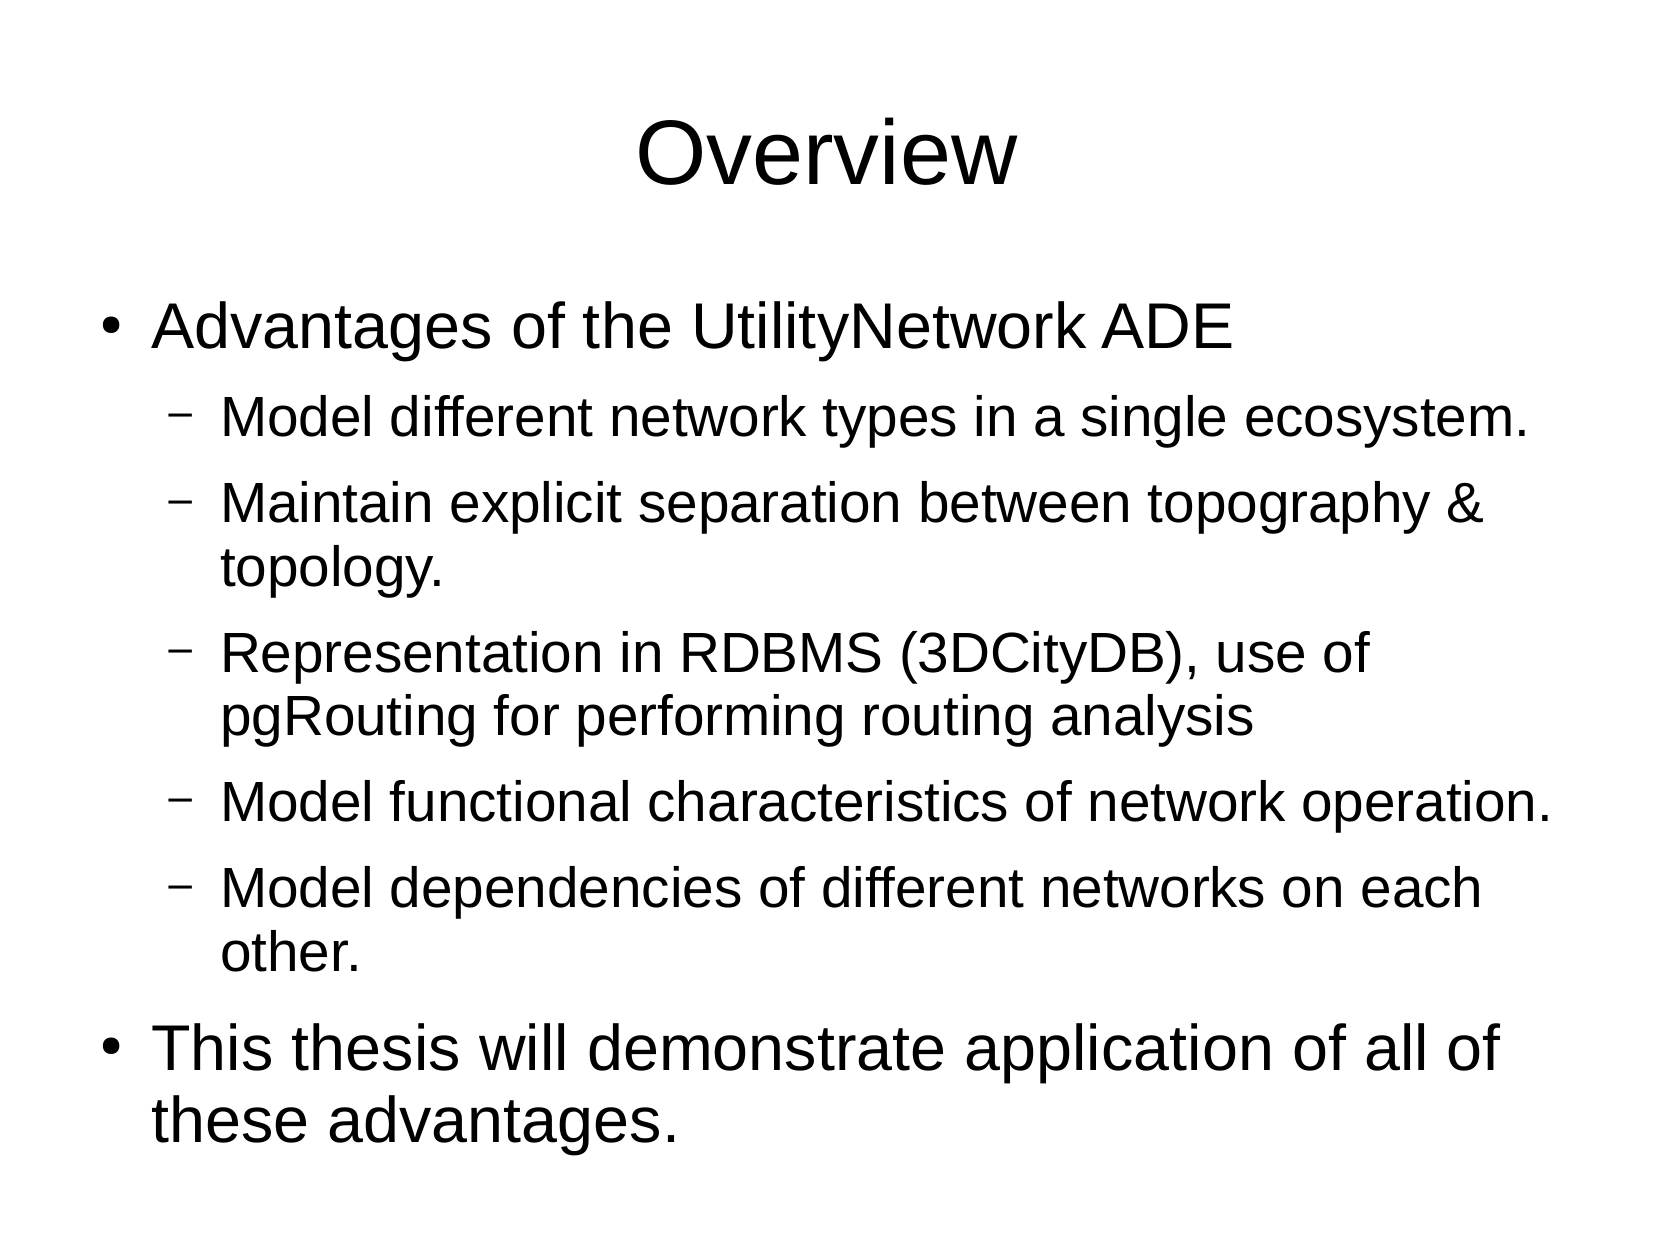

# Overview
Advantages of the UtilityNetwork ADE
Model different network types in a single ecosystem.
Maintain explicit separation between topography & topology.
Representation in RDBMS (3DCityDB), use of pgRouting for performing routing analysis
Model functional characteristics of network operation.
Model dependencies of different networks on each other.
This thesis will demonstrate application of all of these advantages.